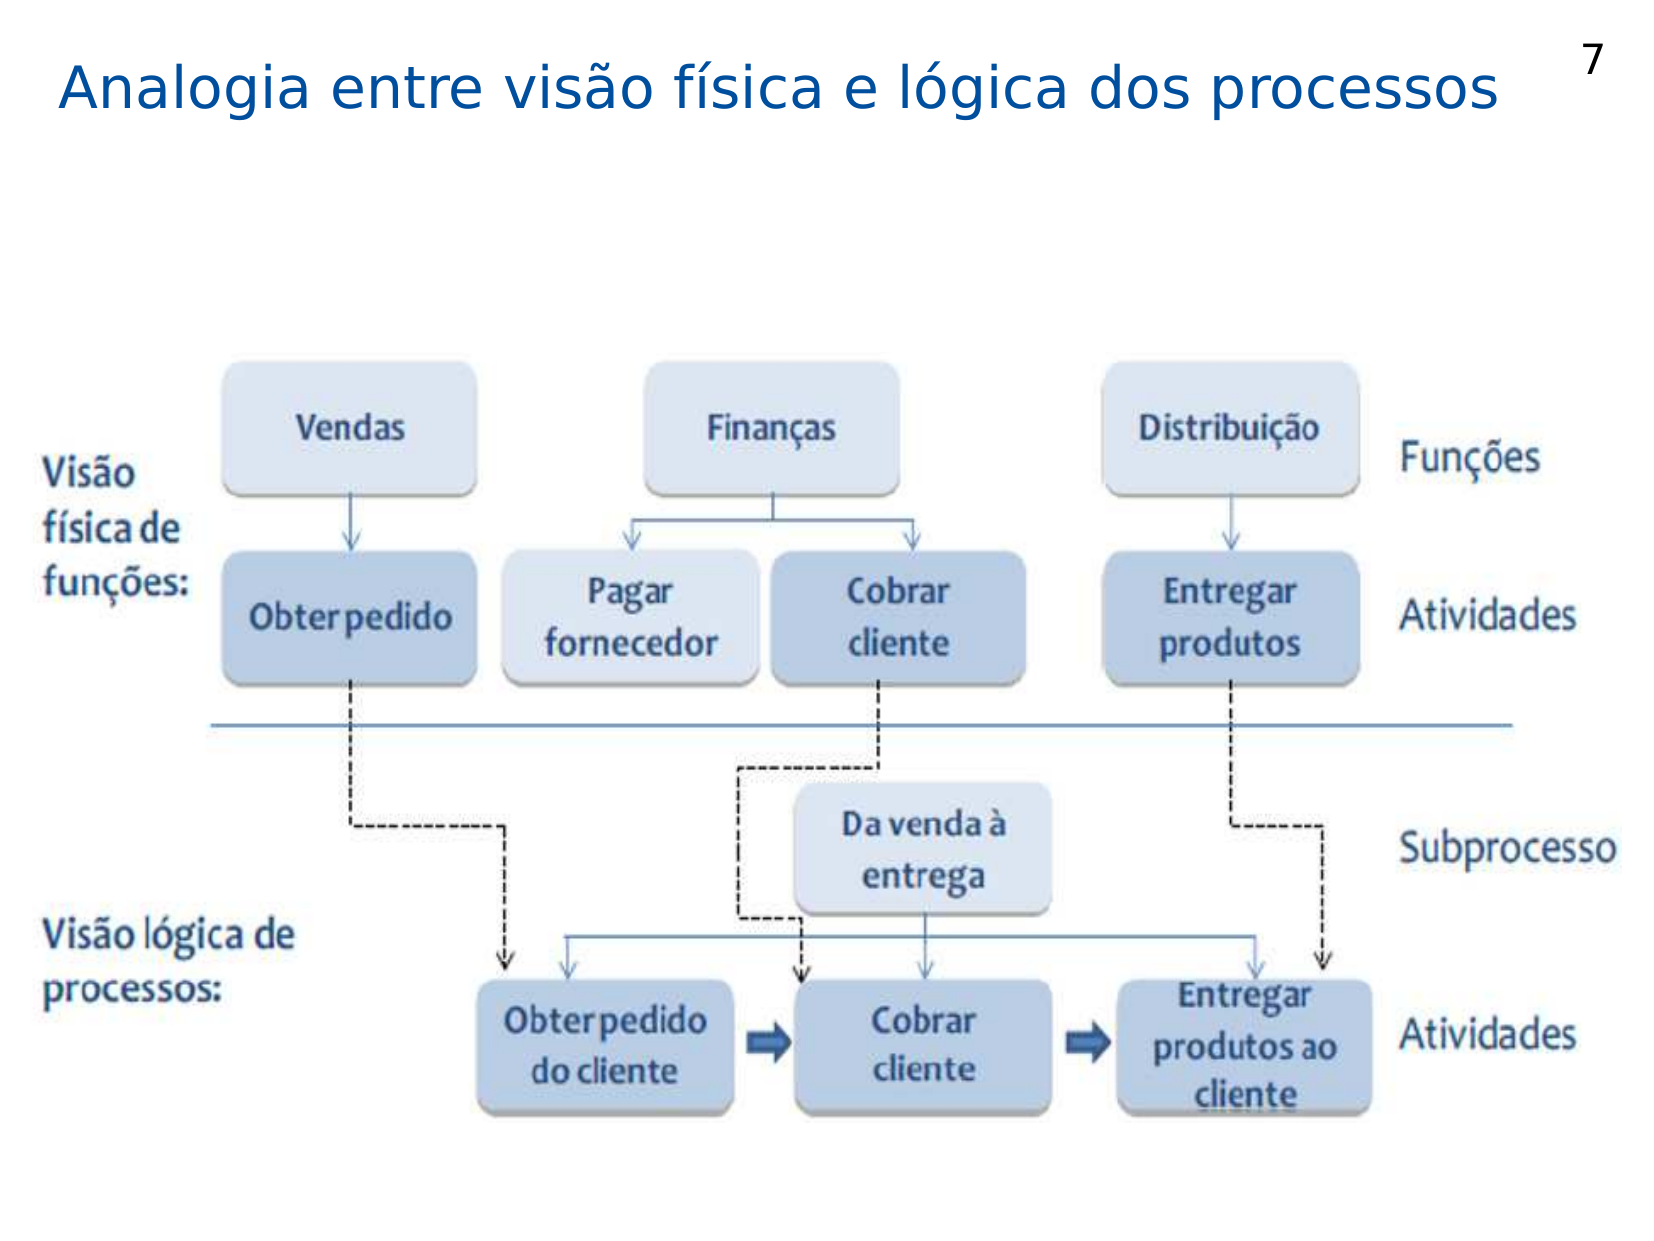

# Analogia entre visão física e lógica dos processos
7